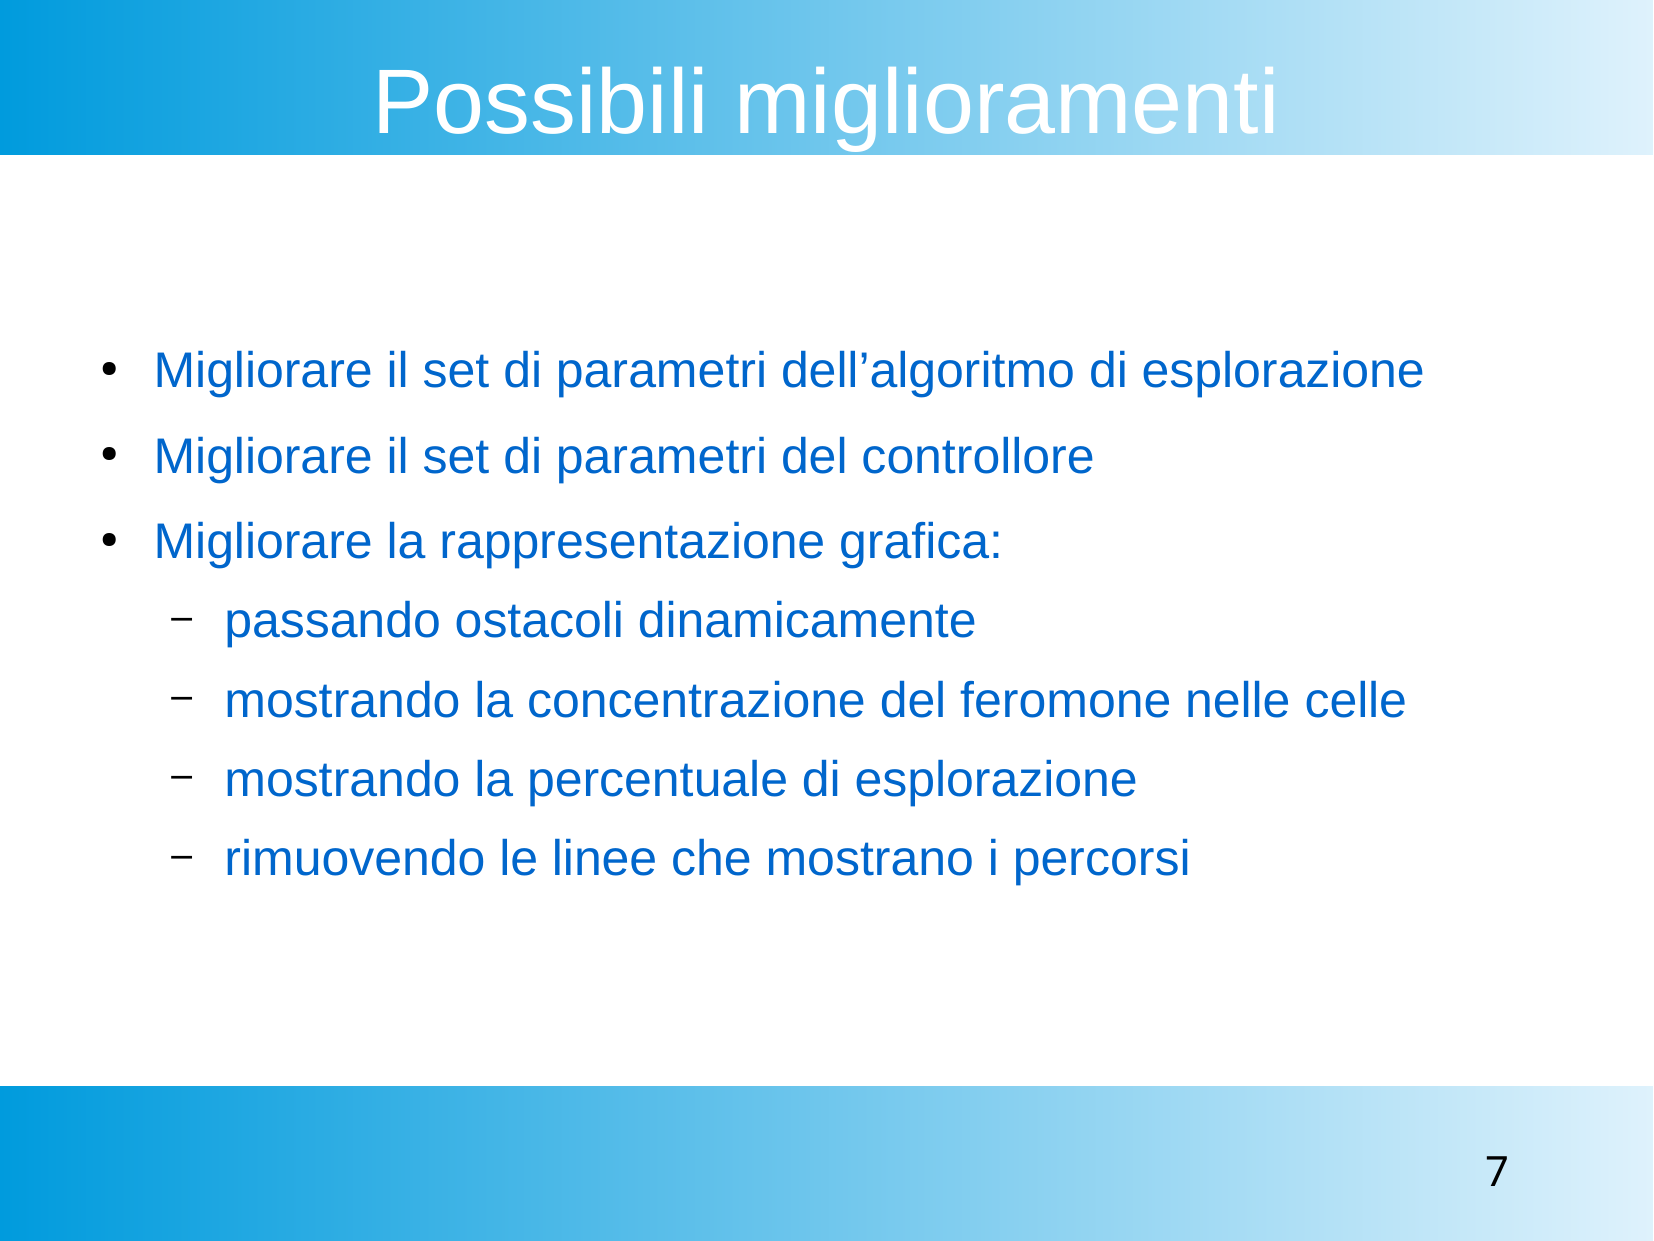

# Possibili miglioramenti
Migliorare il set di parametri dell’algoritmo di esplorazione
Migliorare il set di parametri del controllore
Migliorare la rappresentazione grafica:
passando ostacoli dinamicamente
mostrando la concentrazione del feromone nelle celle
mostrando la percentuale di esplorazione
rimuovendo le linee che mostrano i percorsi